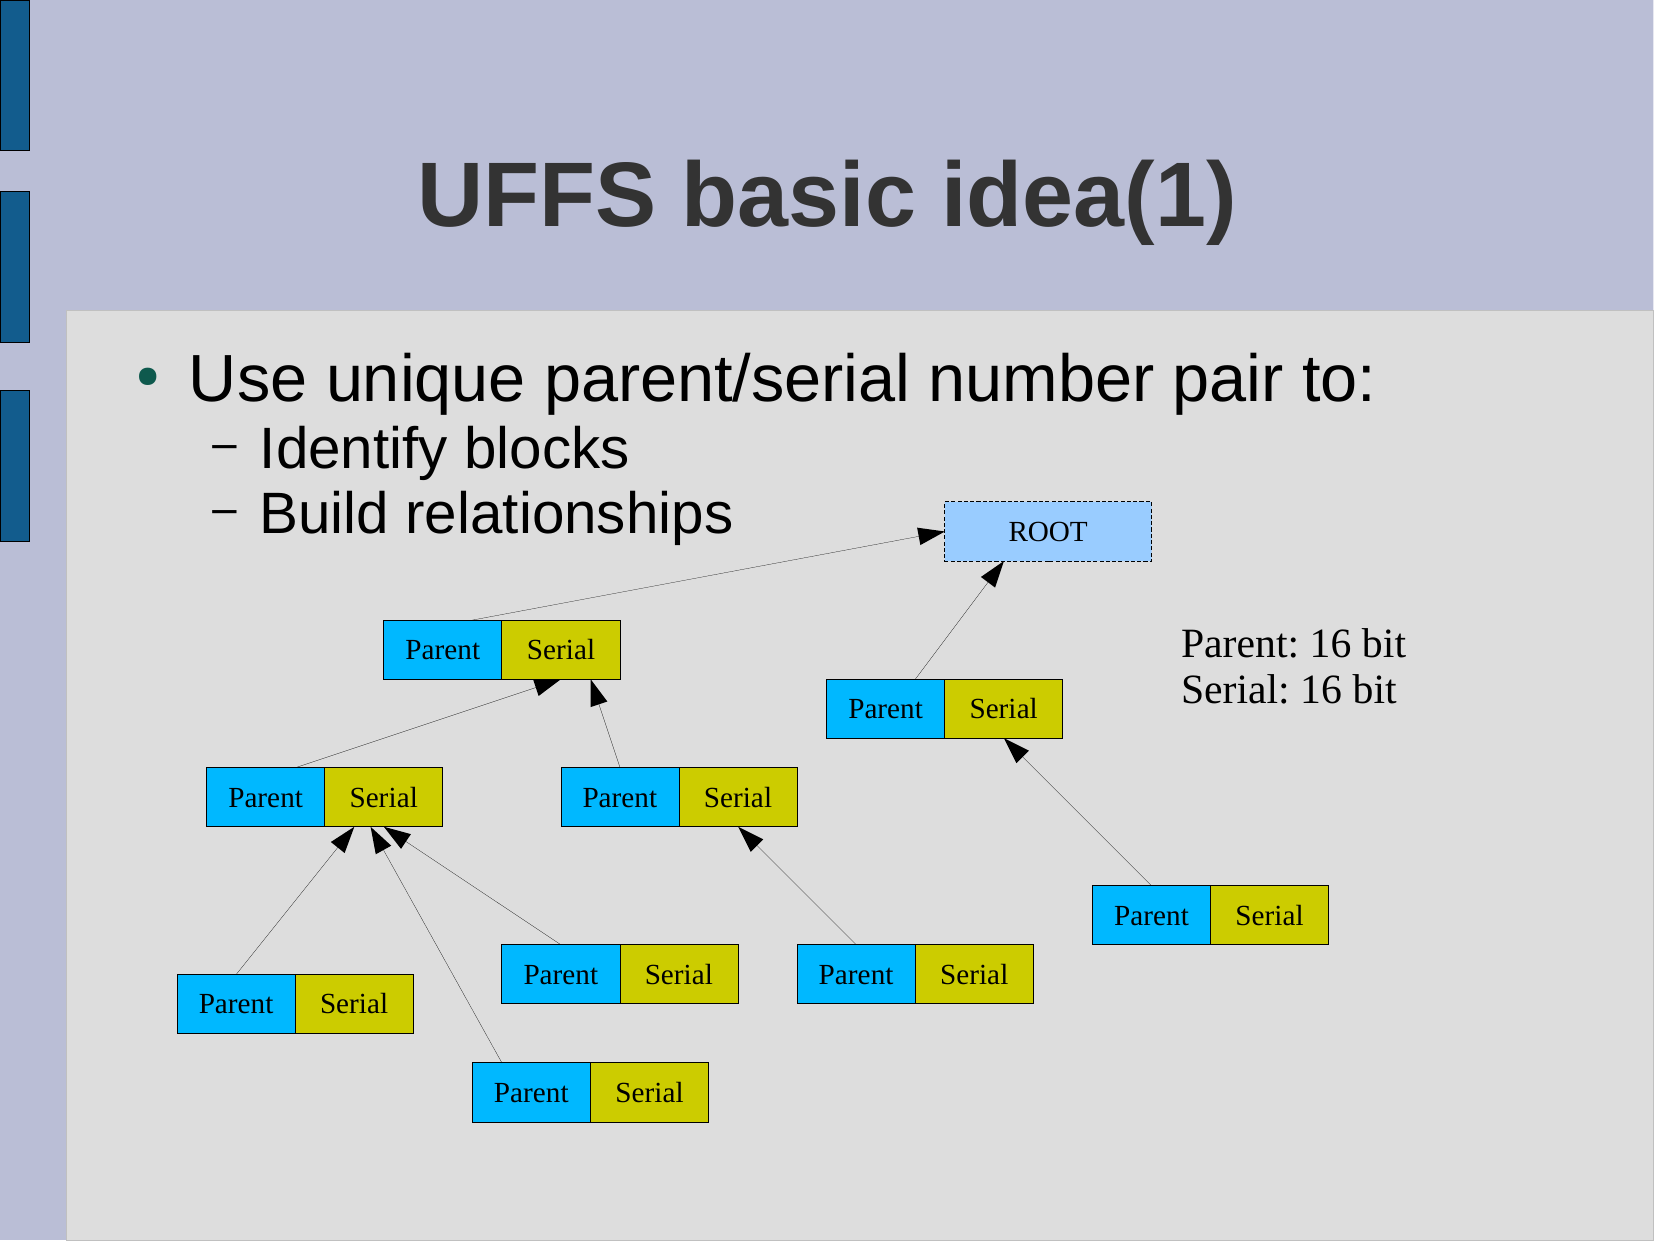

# UFFS basic idea(1)
Use unique parent/serial number pair to:
Identify blocks
Build relationships
ROOT
Parent
Serial
Parent: 16 bit
Serial: 16 bit
Parent
Serial
Parent
Serial
Parent
Serial
Parent
Serial
Parent
Serial
Parent
Serial
Parent
Serial
Parent
Serial